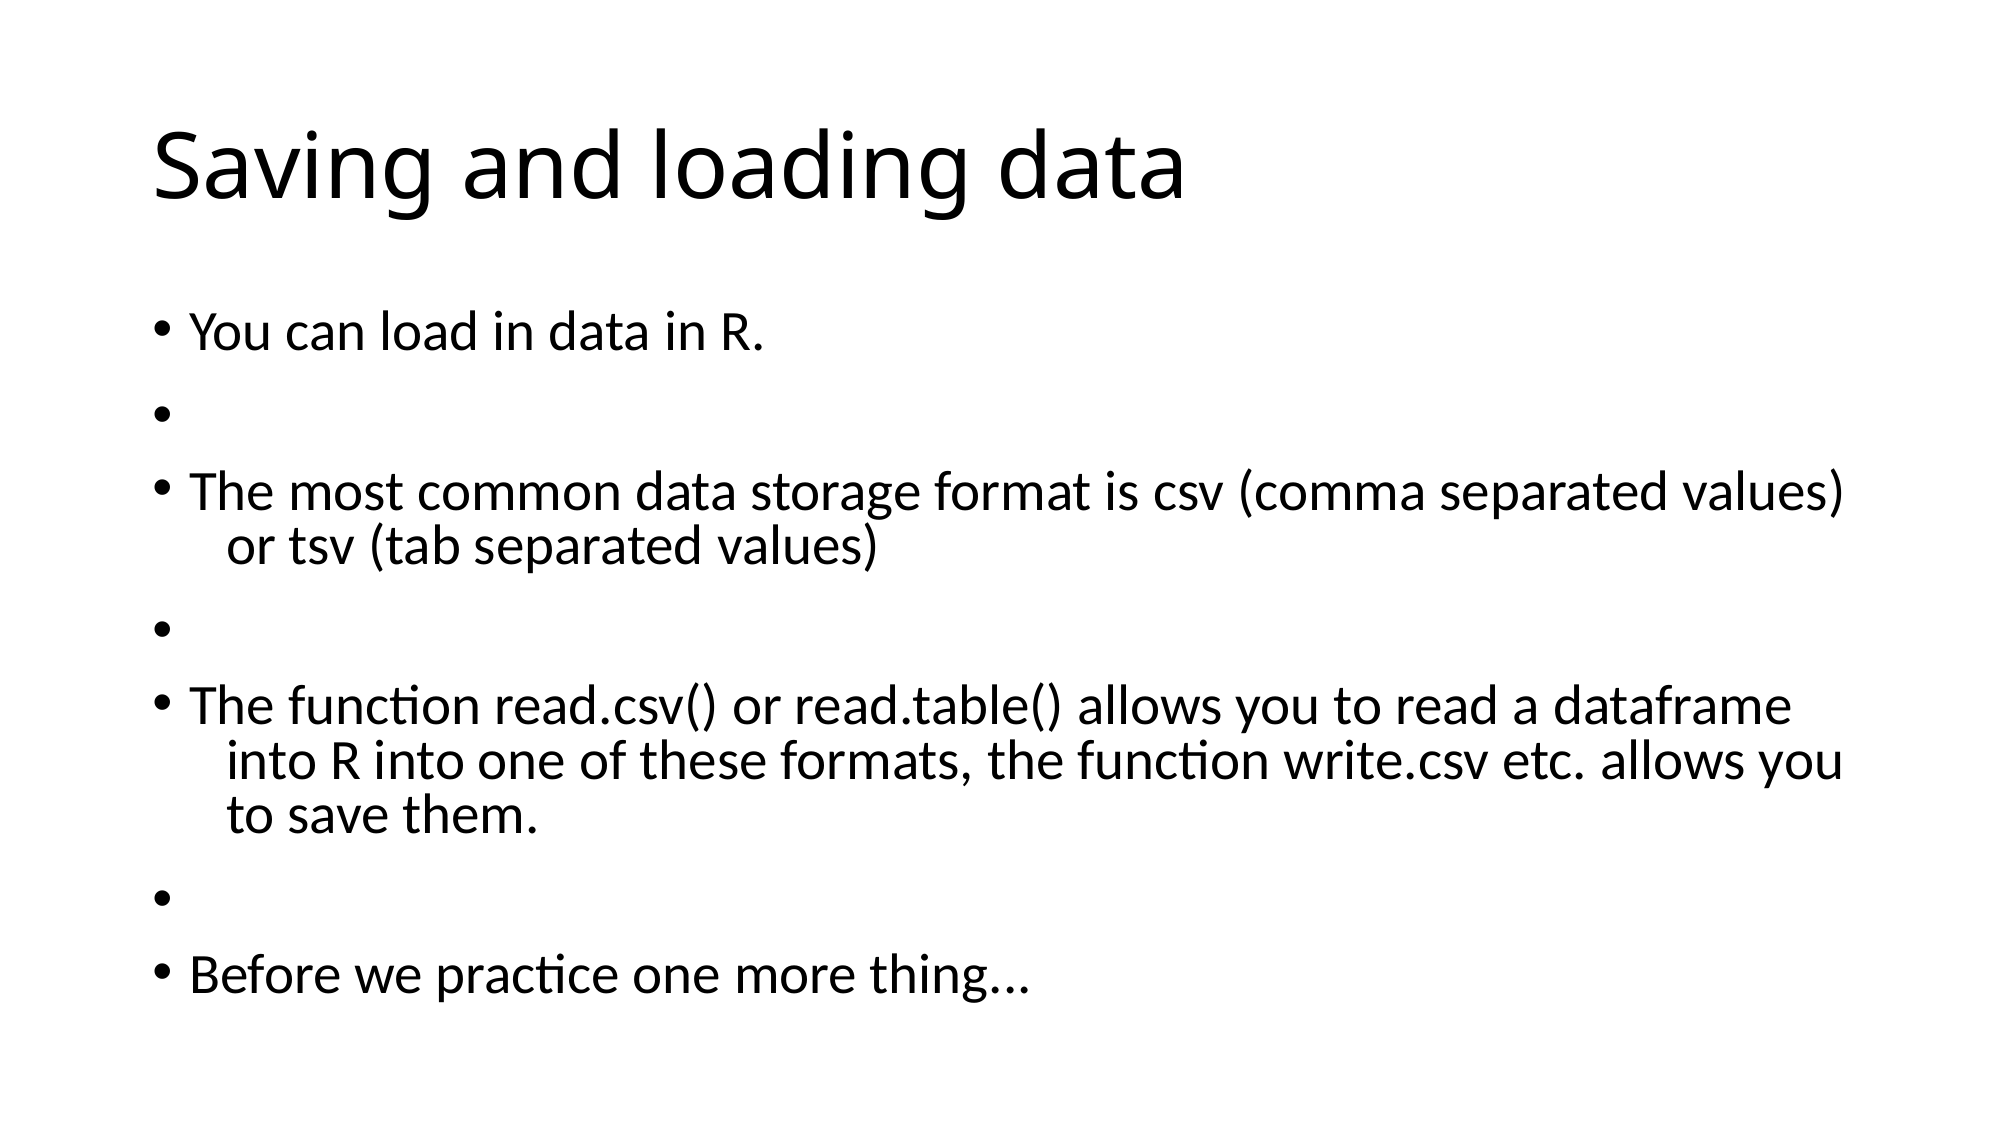

# Saving and loading data
You can load in data in R.
The most common data storage format is csv (comma separated values) or tsv (tab separated values)
The function read.csv() or read.table() allows you to read a dataframe into R into one of these formats, the function write.csv etc. allows you to save them.
Before we practice one more thing...